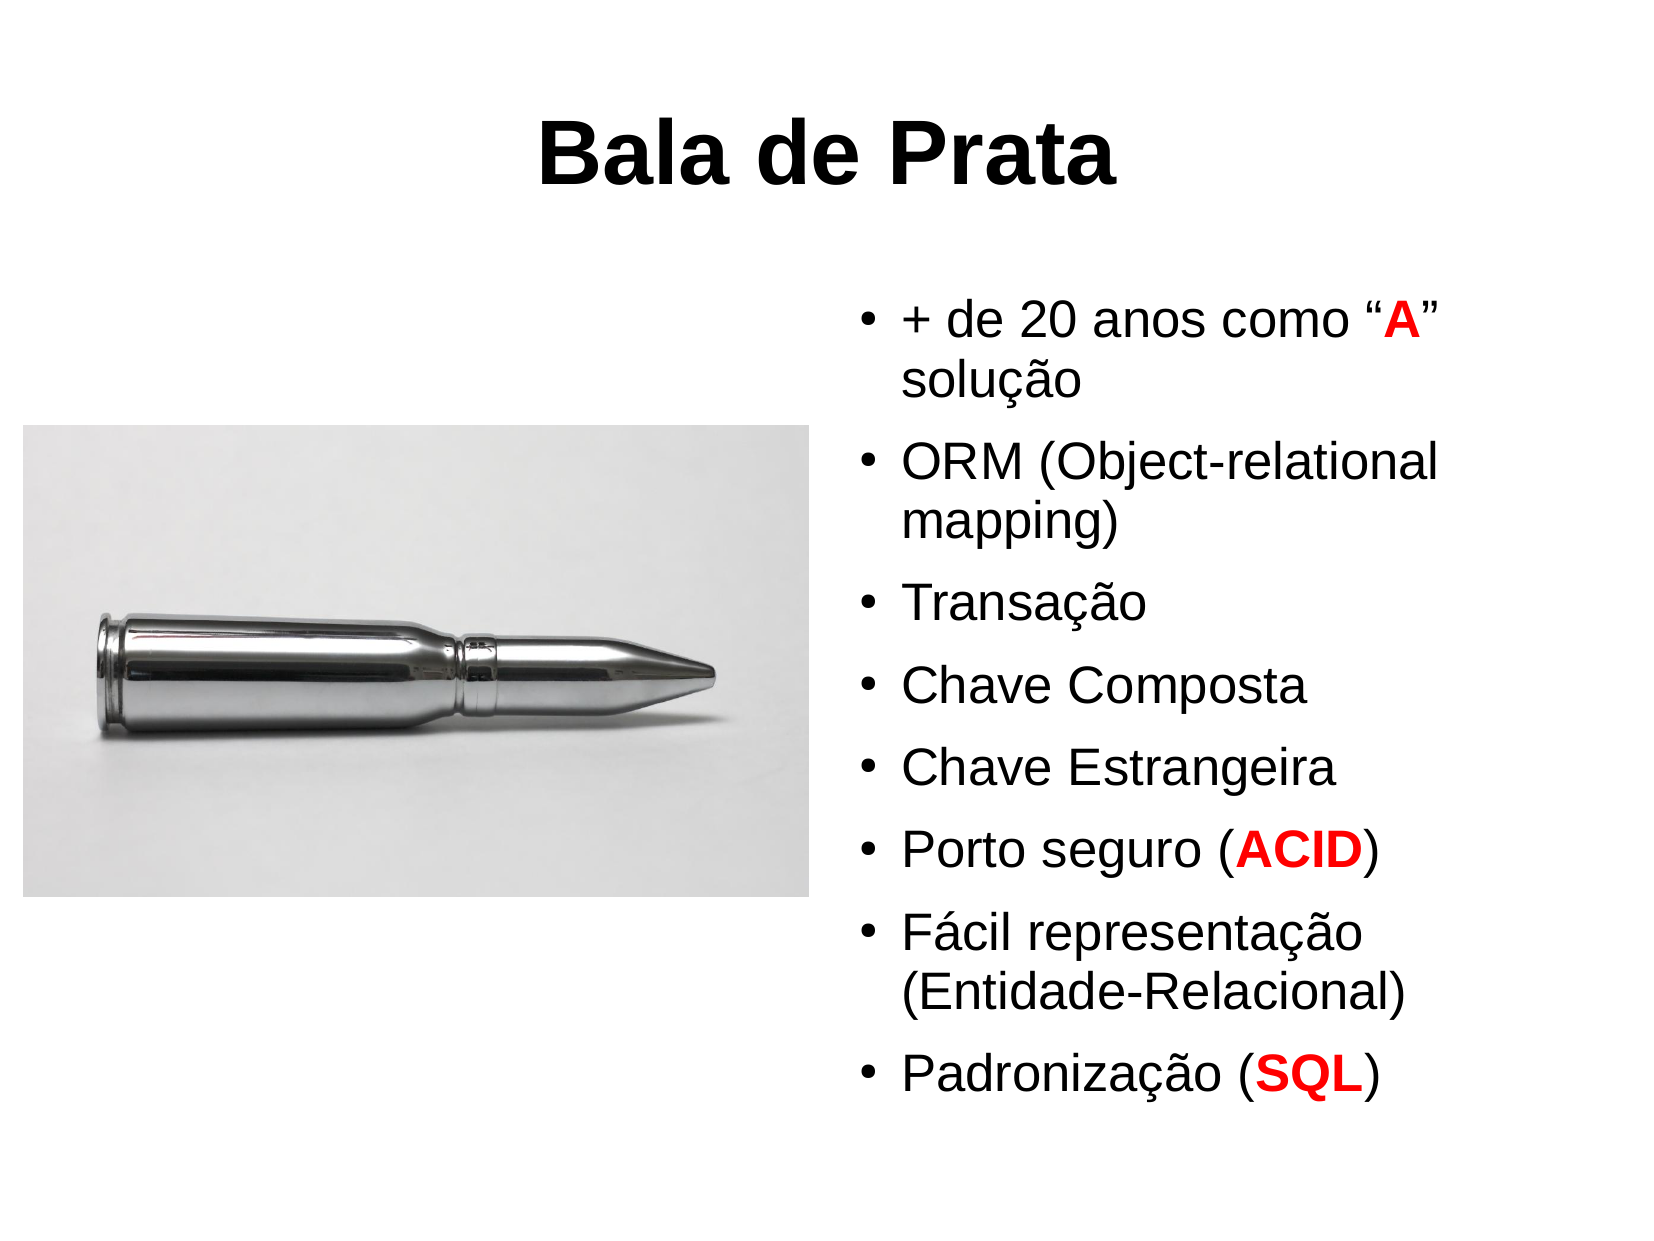

# Bala de Prata
+ de 20 anos como “A” solução
ORM (Object-relational mapping)
Transação
Chave Composta
Chave Estrangeira
Porto seguro (ACID)
Fácil representação (Entidade-Relacional)
Padronização (SQL)